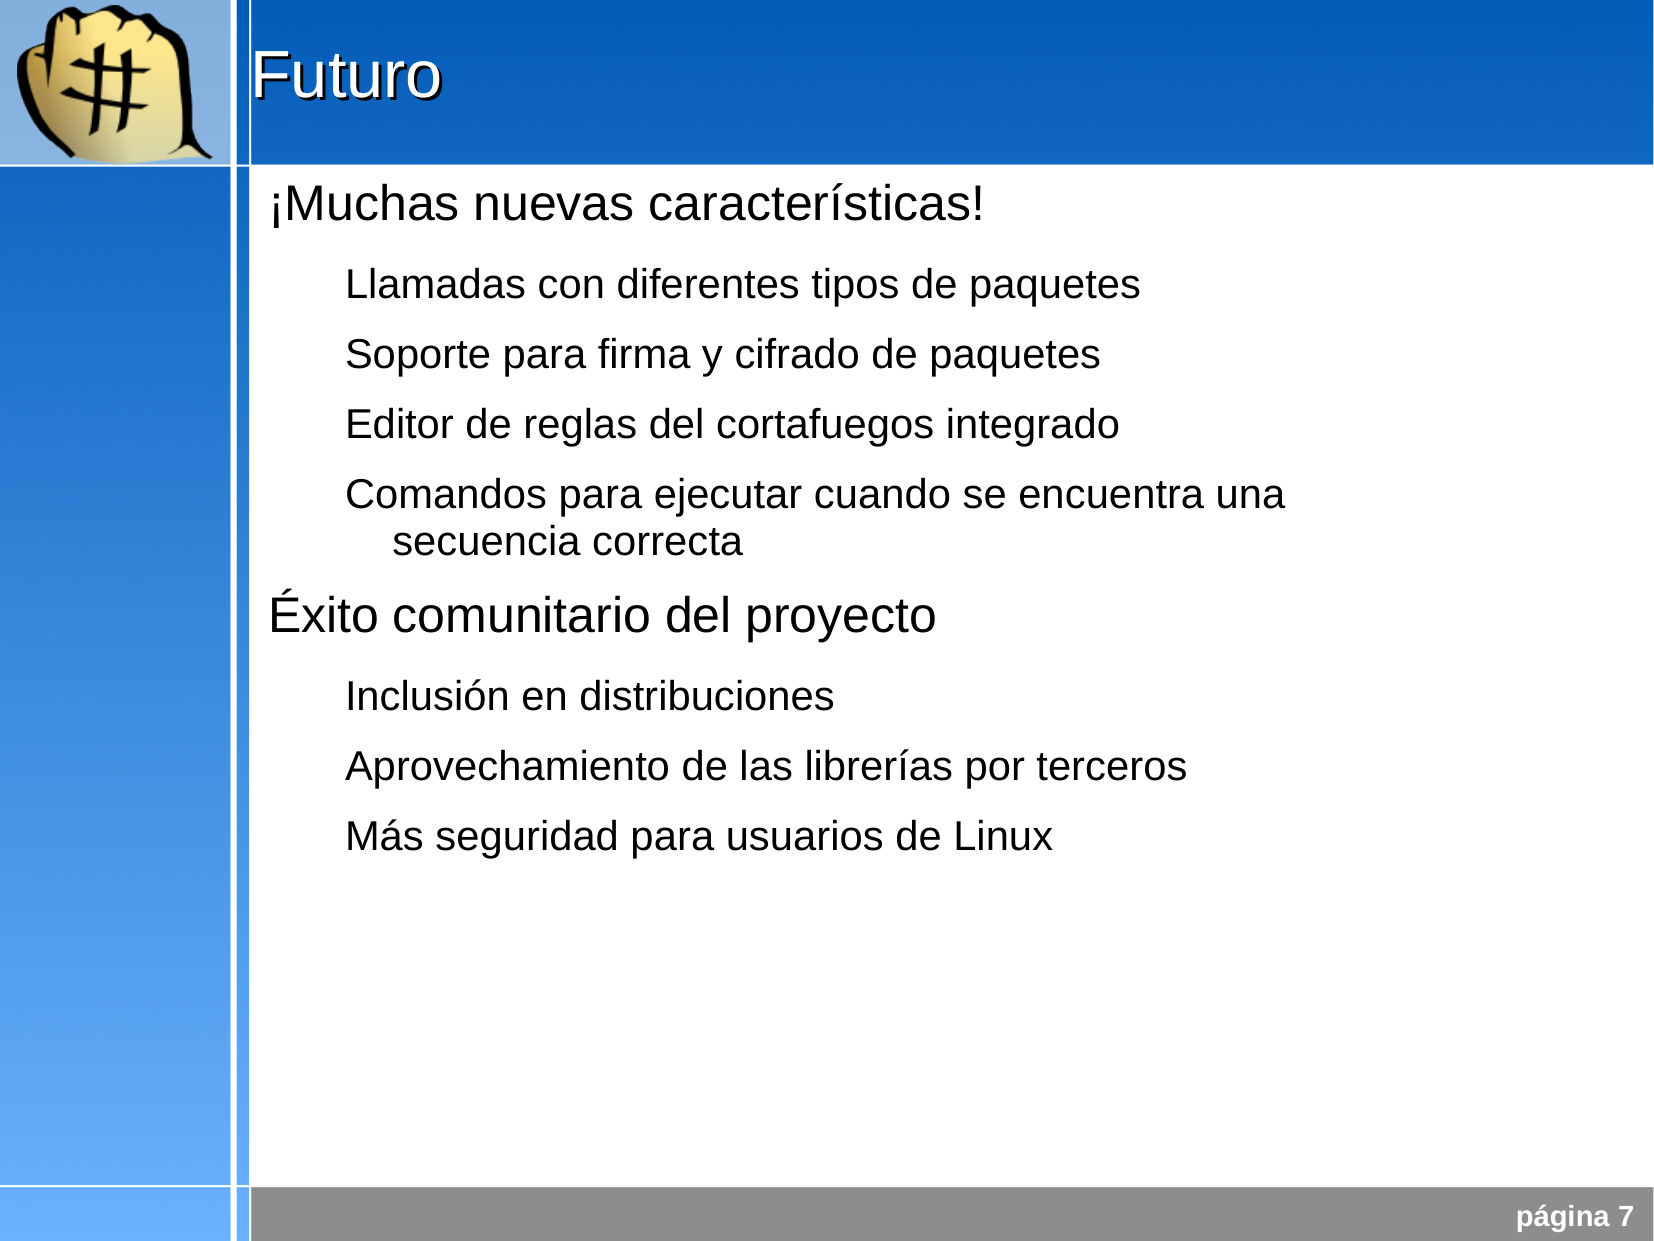

# Futuro
¡Muchas nuevas características!
Llamadas con diferentes tipos de paquetes
Soporte para firma y cifrado de paquetes
Editor de reglas del cortafuegos integrado
Comandos para ejecutar cuando se encuentra una secuencia correcta
Éxito comunitario del proyecto
Inclusión en distribuciones
Aprovechamiento de las librerías por terceros
Más seguridad para usuarios de Linux